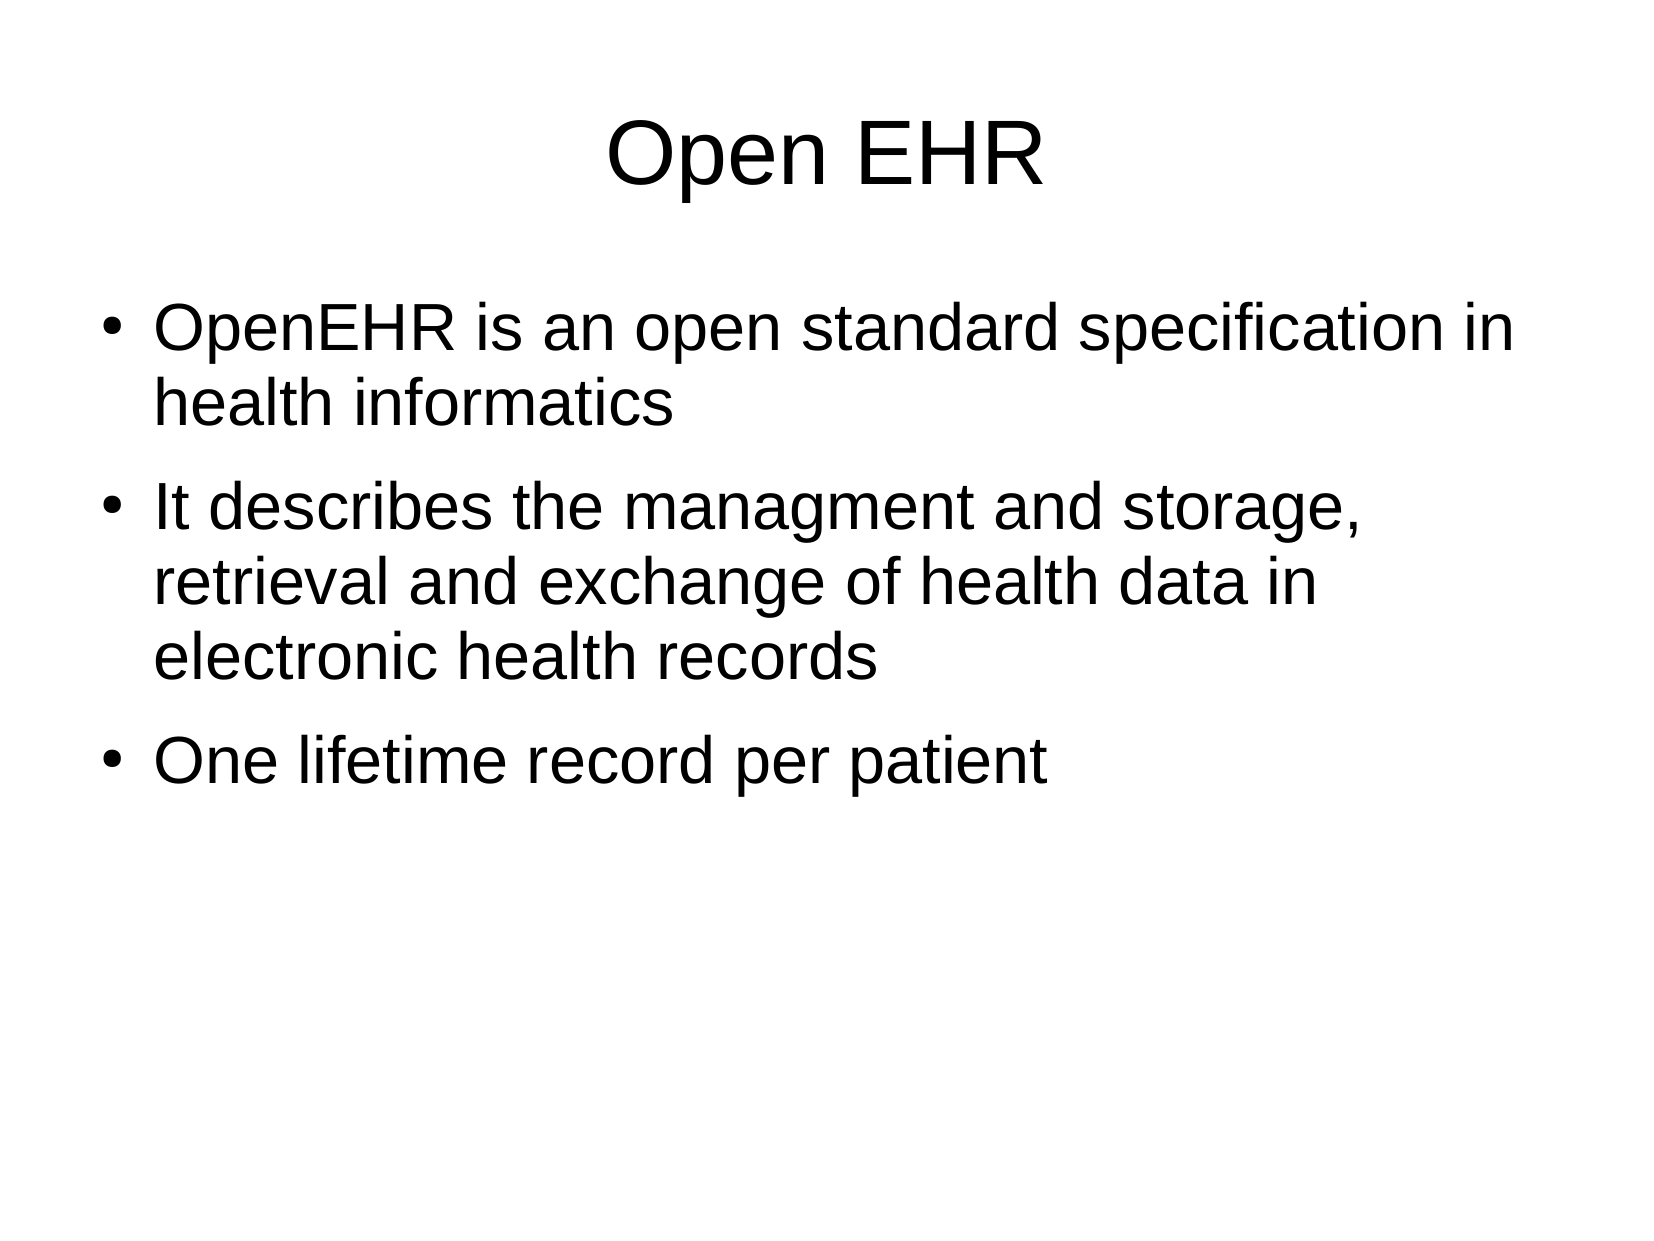

# Open EHR
OpenEHR is an open standard specification in health informatics
It describes the managment and storage, retrieval and exchange of health data in electronic health records
One lifetime record per patient